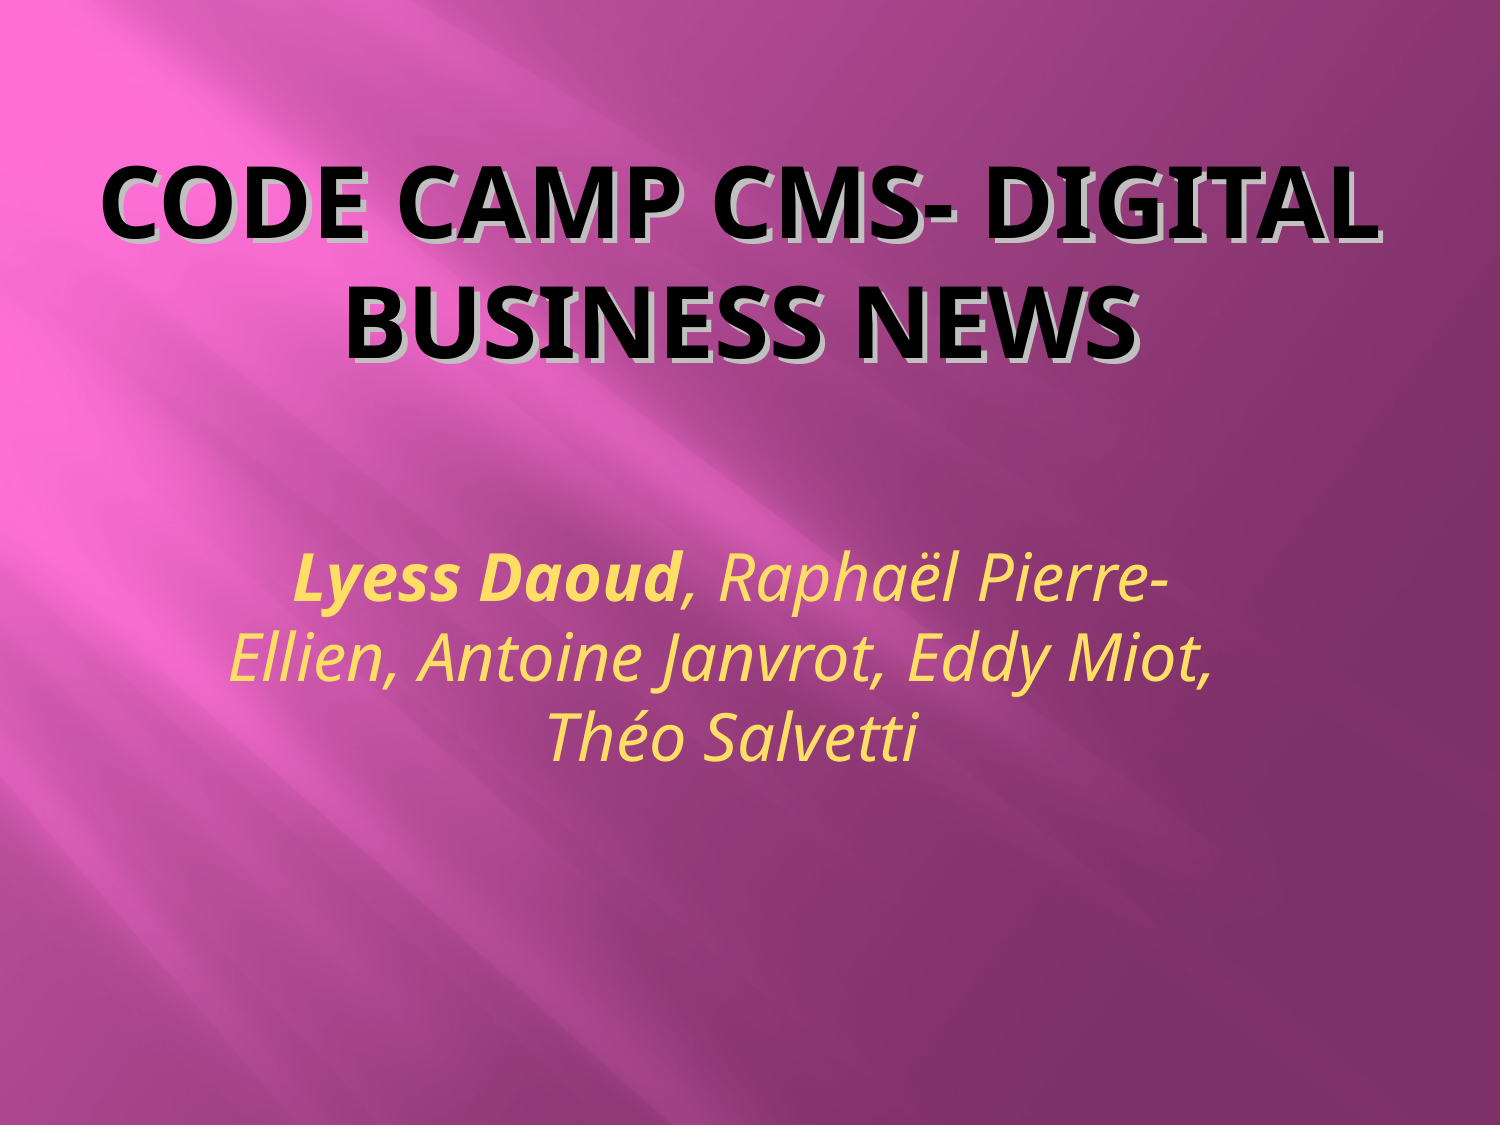

# Code camp CMS- Digital Business News
Lyess Daoud, Raphaël Pierre-Ellien, Antoine Janvrot, Eddy Miot,
Théo Salvetti